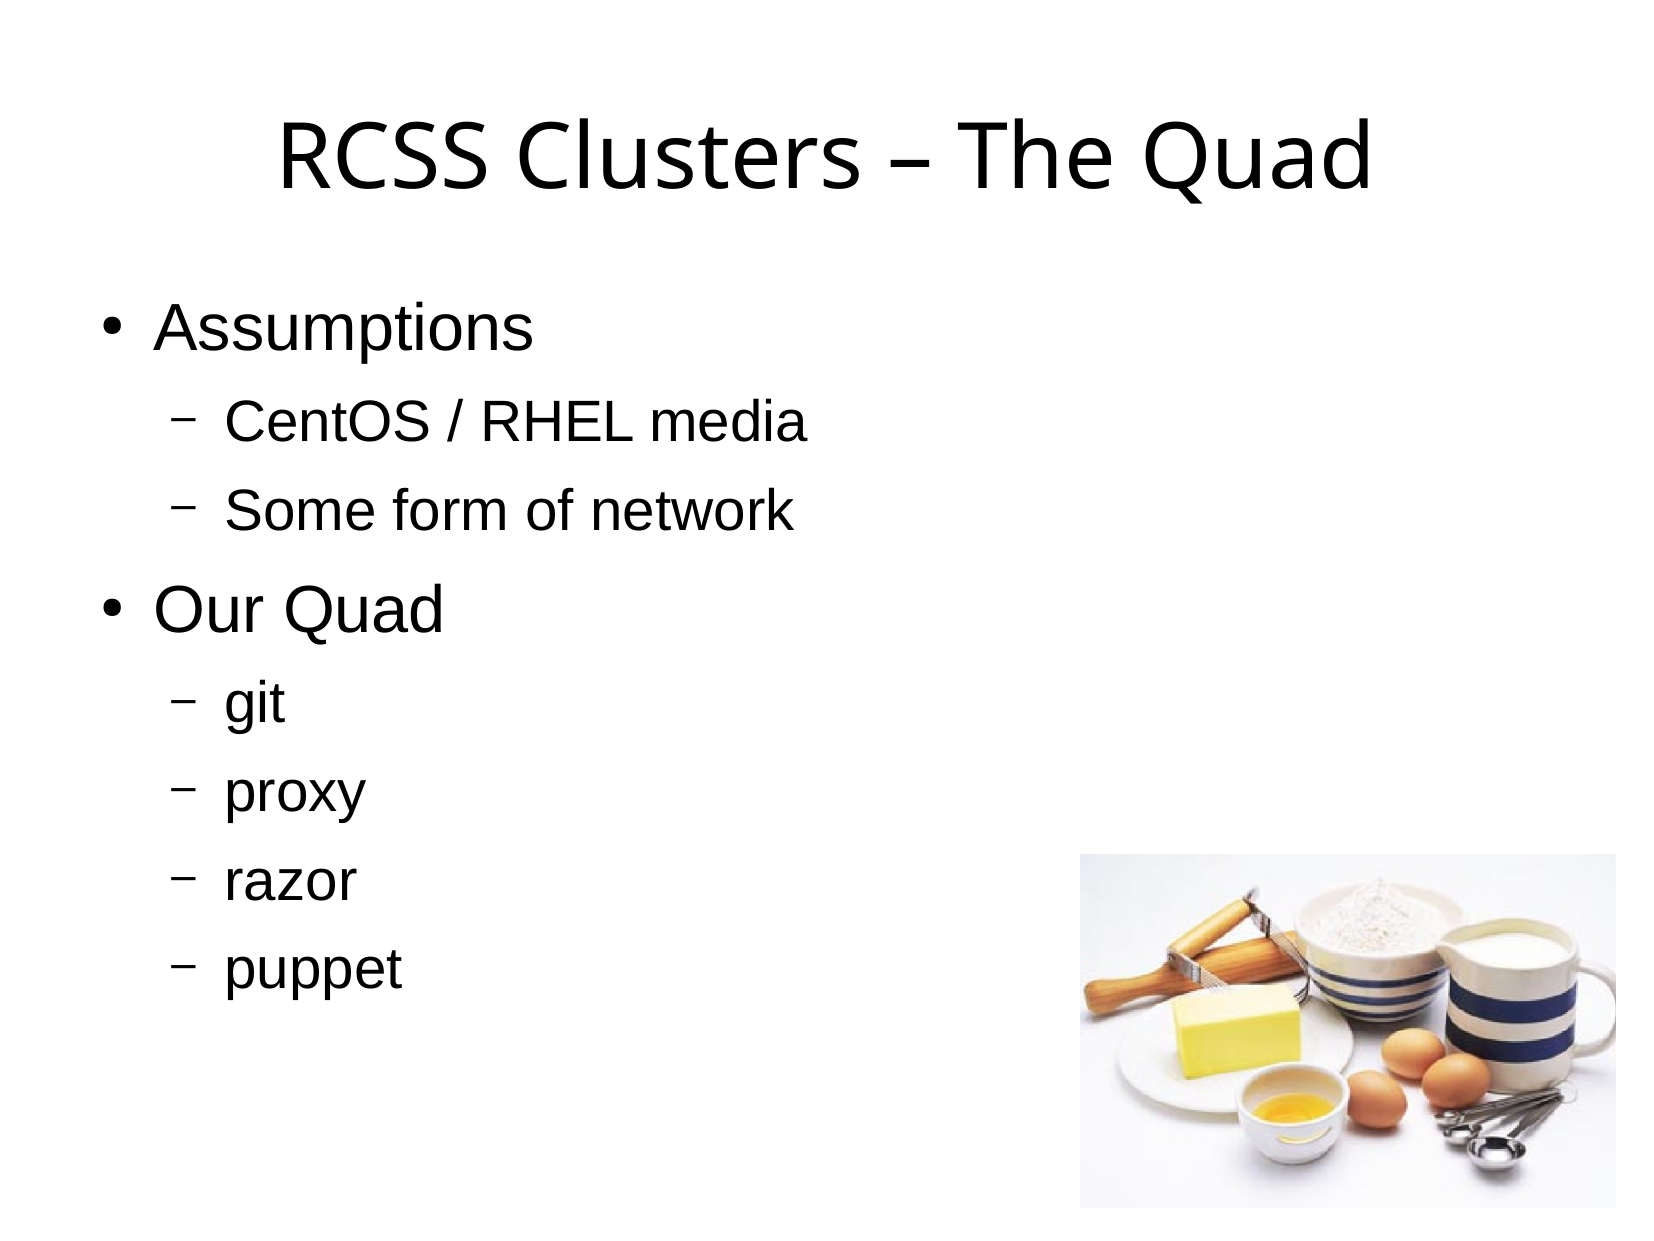

# RCSS Clusters – The Quad
Assumptions
CentOS / RHEL media
Some form of network
Our Quad
git
proxy
razor
puppet